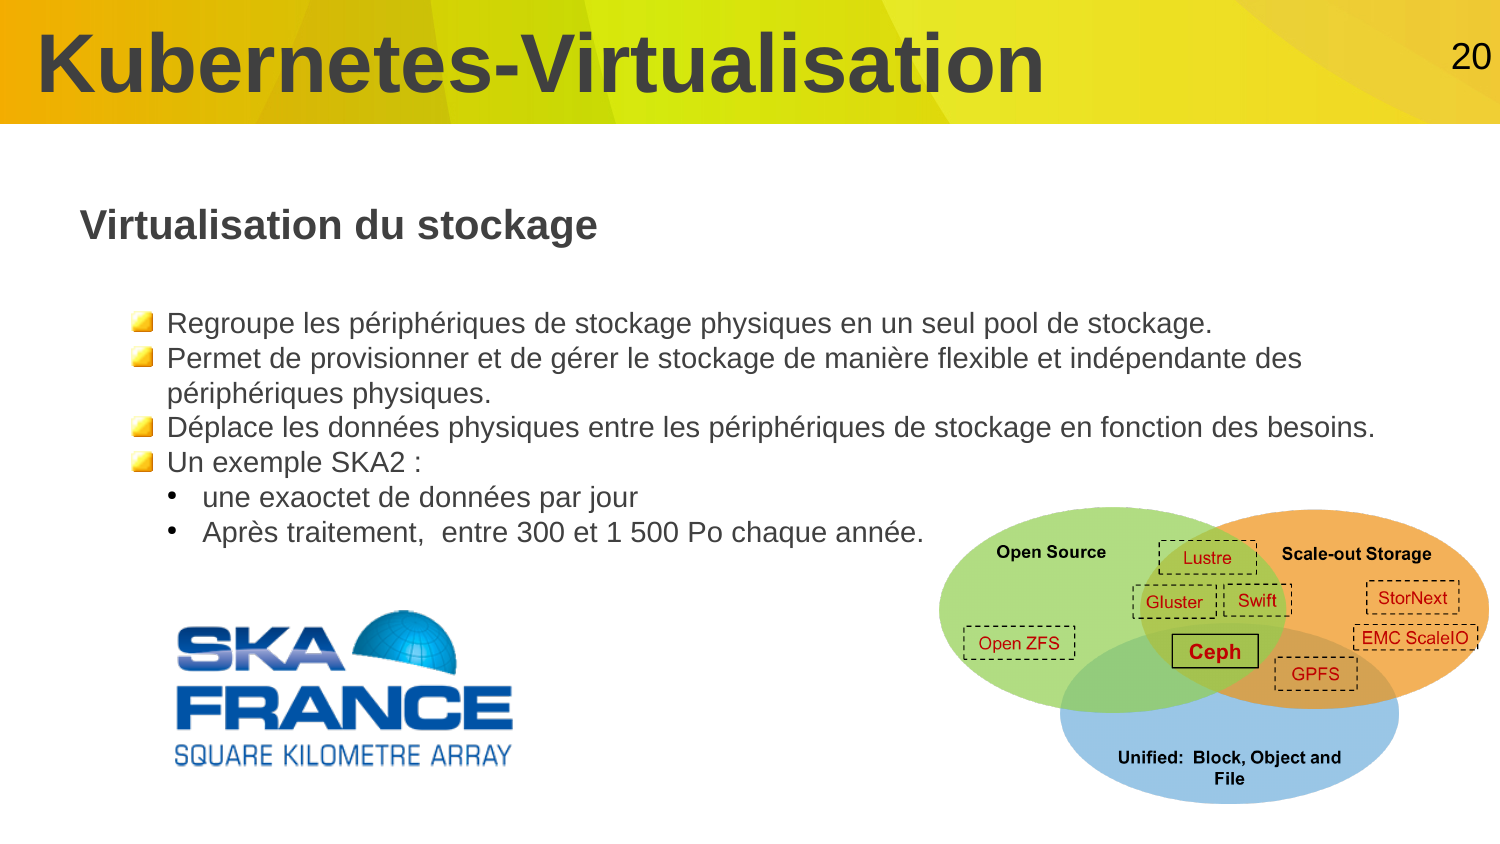

Kubernetes-Virtualisation
Virtualisation du stockage
Regroupe les périphériques de stockage physiques en un seul pool de stockage.
Permet de provisionner et de gérer le stockage de manière flexible et indépendante des périphériques physiques.
Déplace les données physiques entre les périphériques de stockage en fonction des besoins.
Un exemple SKA2 :
une exaoctet de données par jour
Après traitement, entre 300 et 1 500 Po chaque année.